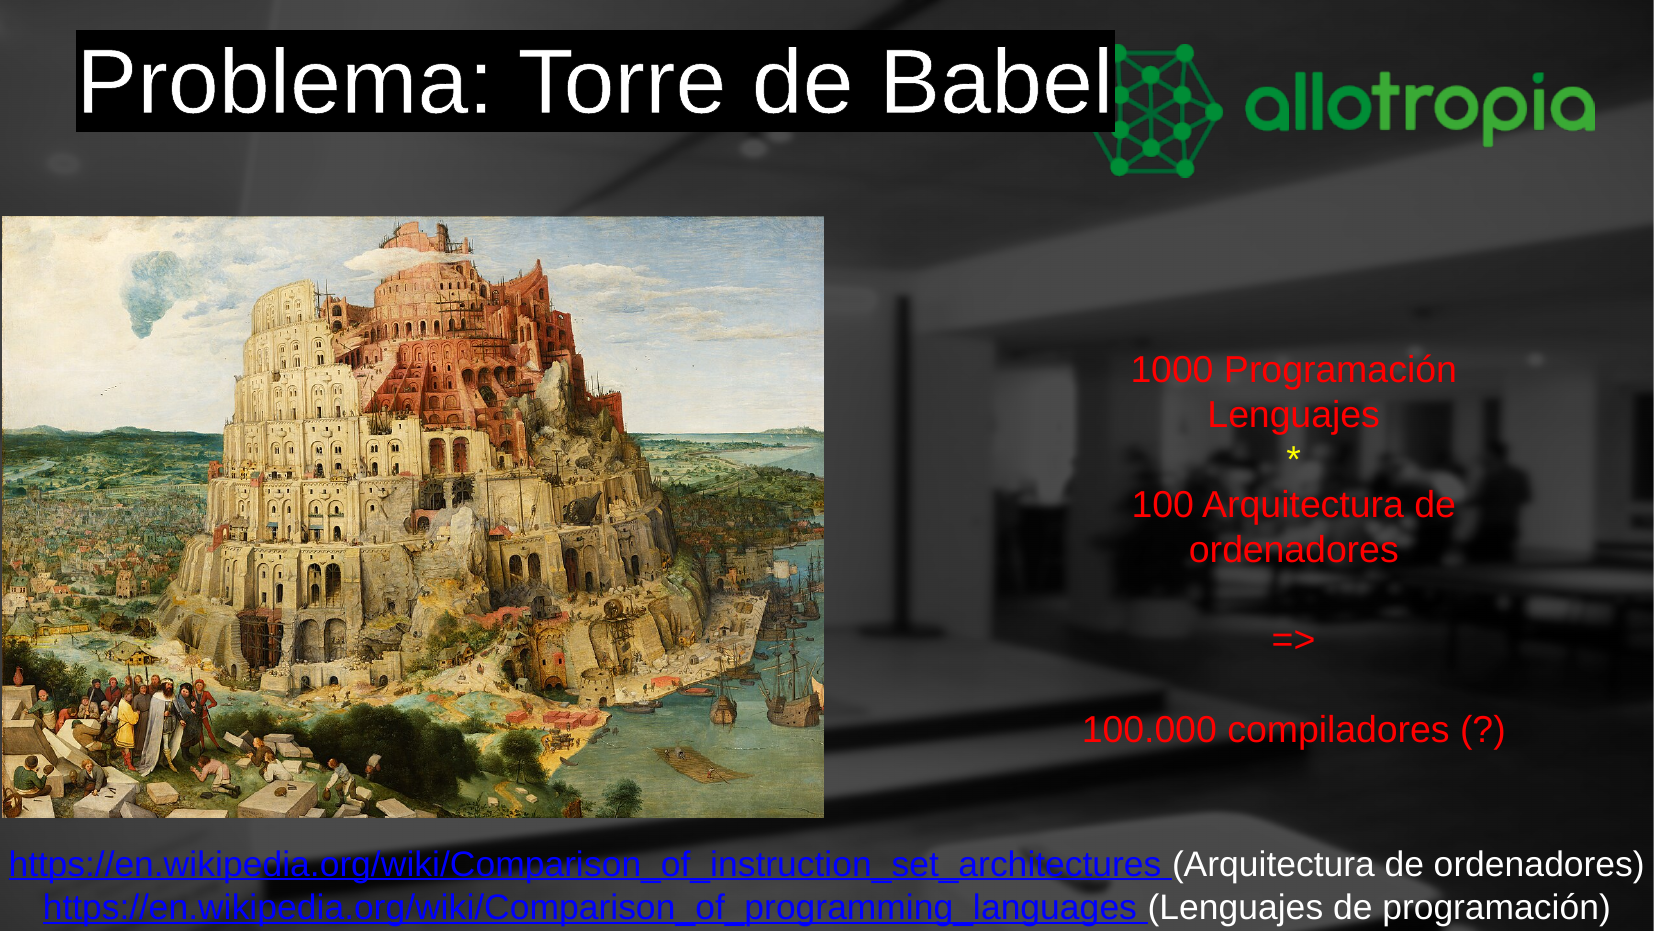

# Problema: Torre de Babel
1000 Programación
 Lenguajes
*
100 Arquitectura de ordenadores
=>
100.000 compiladores (?)
https://en.wikipedia.org/wiki/Comparison_of_instruction_set_architectures (Arquitectura de ordenadores)
https://en.wikipedia.org/wiki/Comparison_of_programming_languages (Lenguajes de programación)